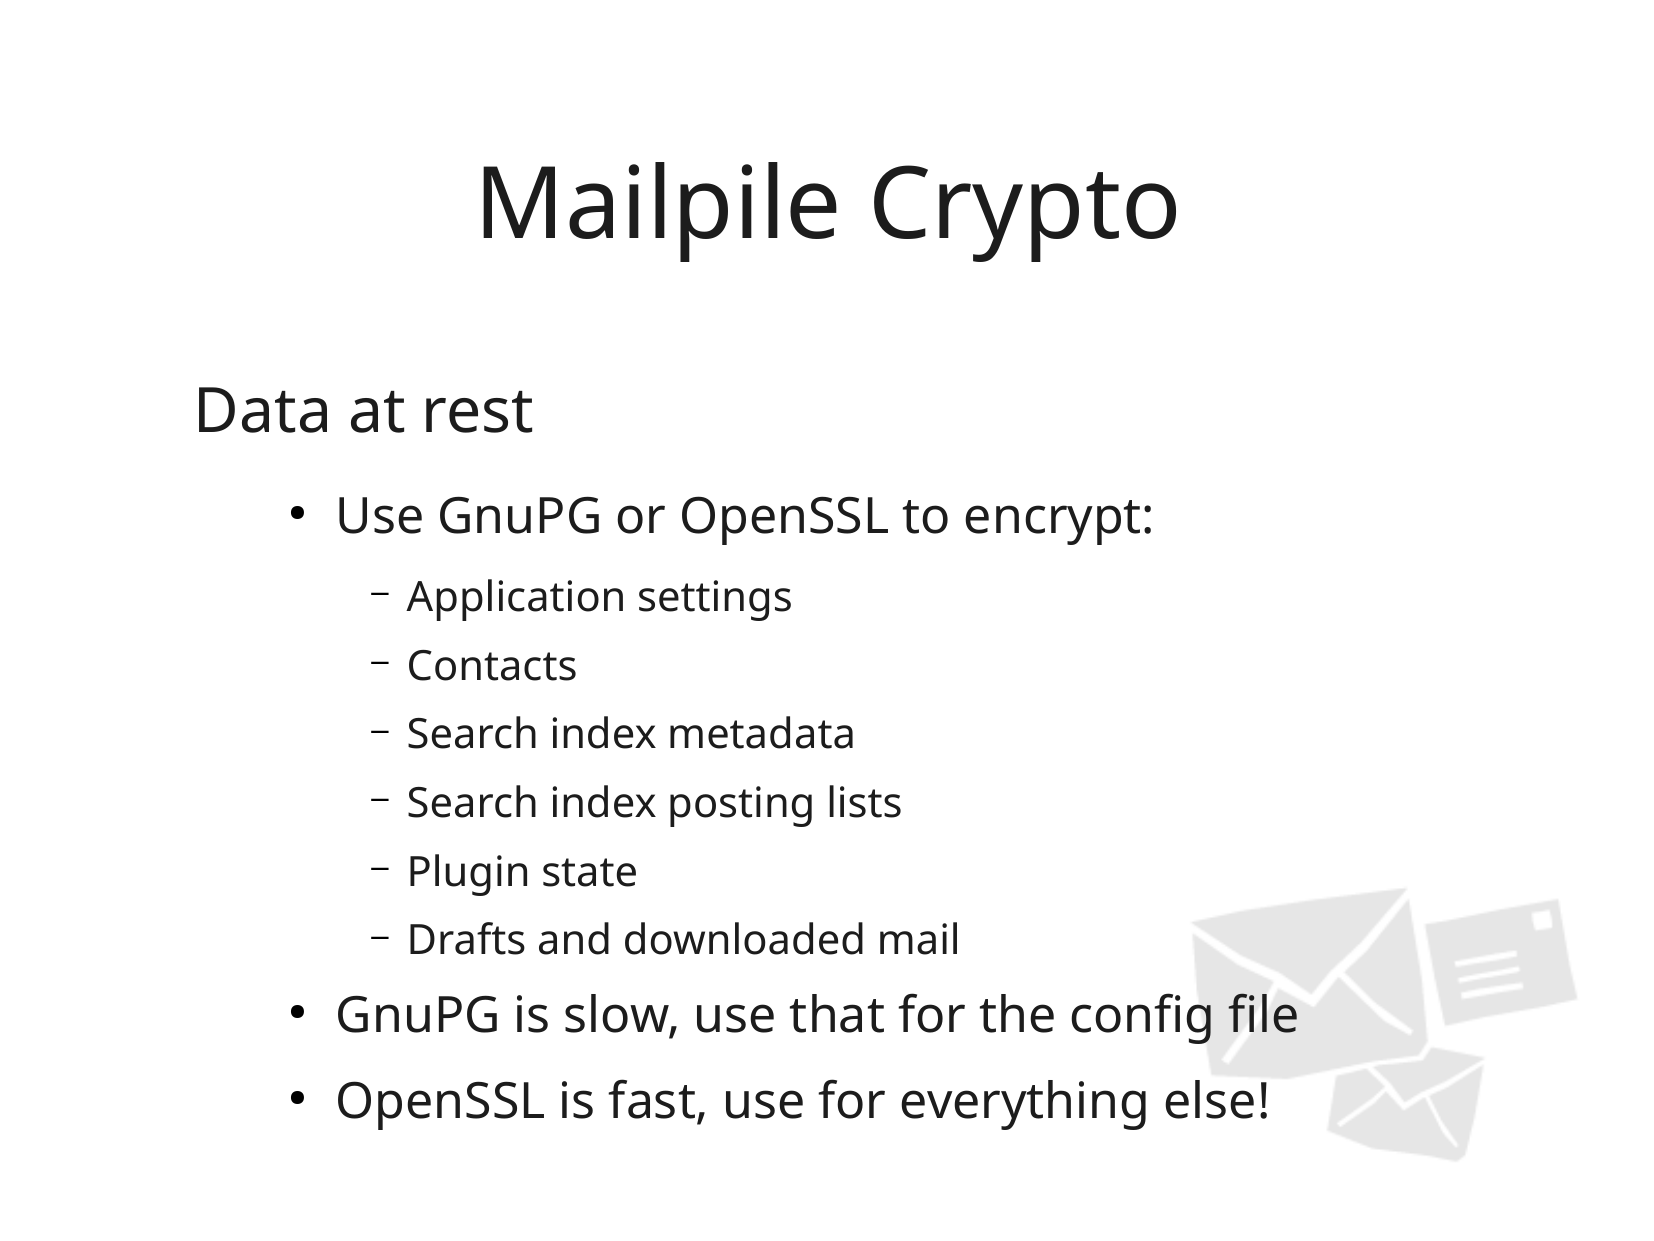

# Mailpile Crypto
Data at rest
Use GnuPG or OpenSSL to encrypt:
Application settings
Contacts
Search index metadata
Search index posting lists
Plugin state
Drafts and downloaded mail
GnuPG is slow, use that for the config file
OpenSSL is fast, use for everything else!